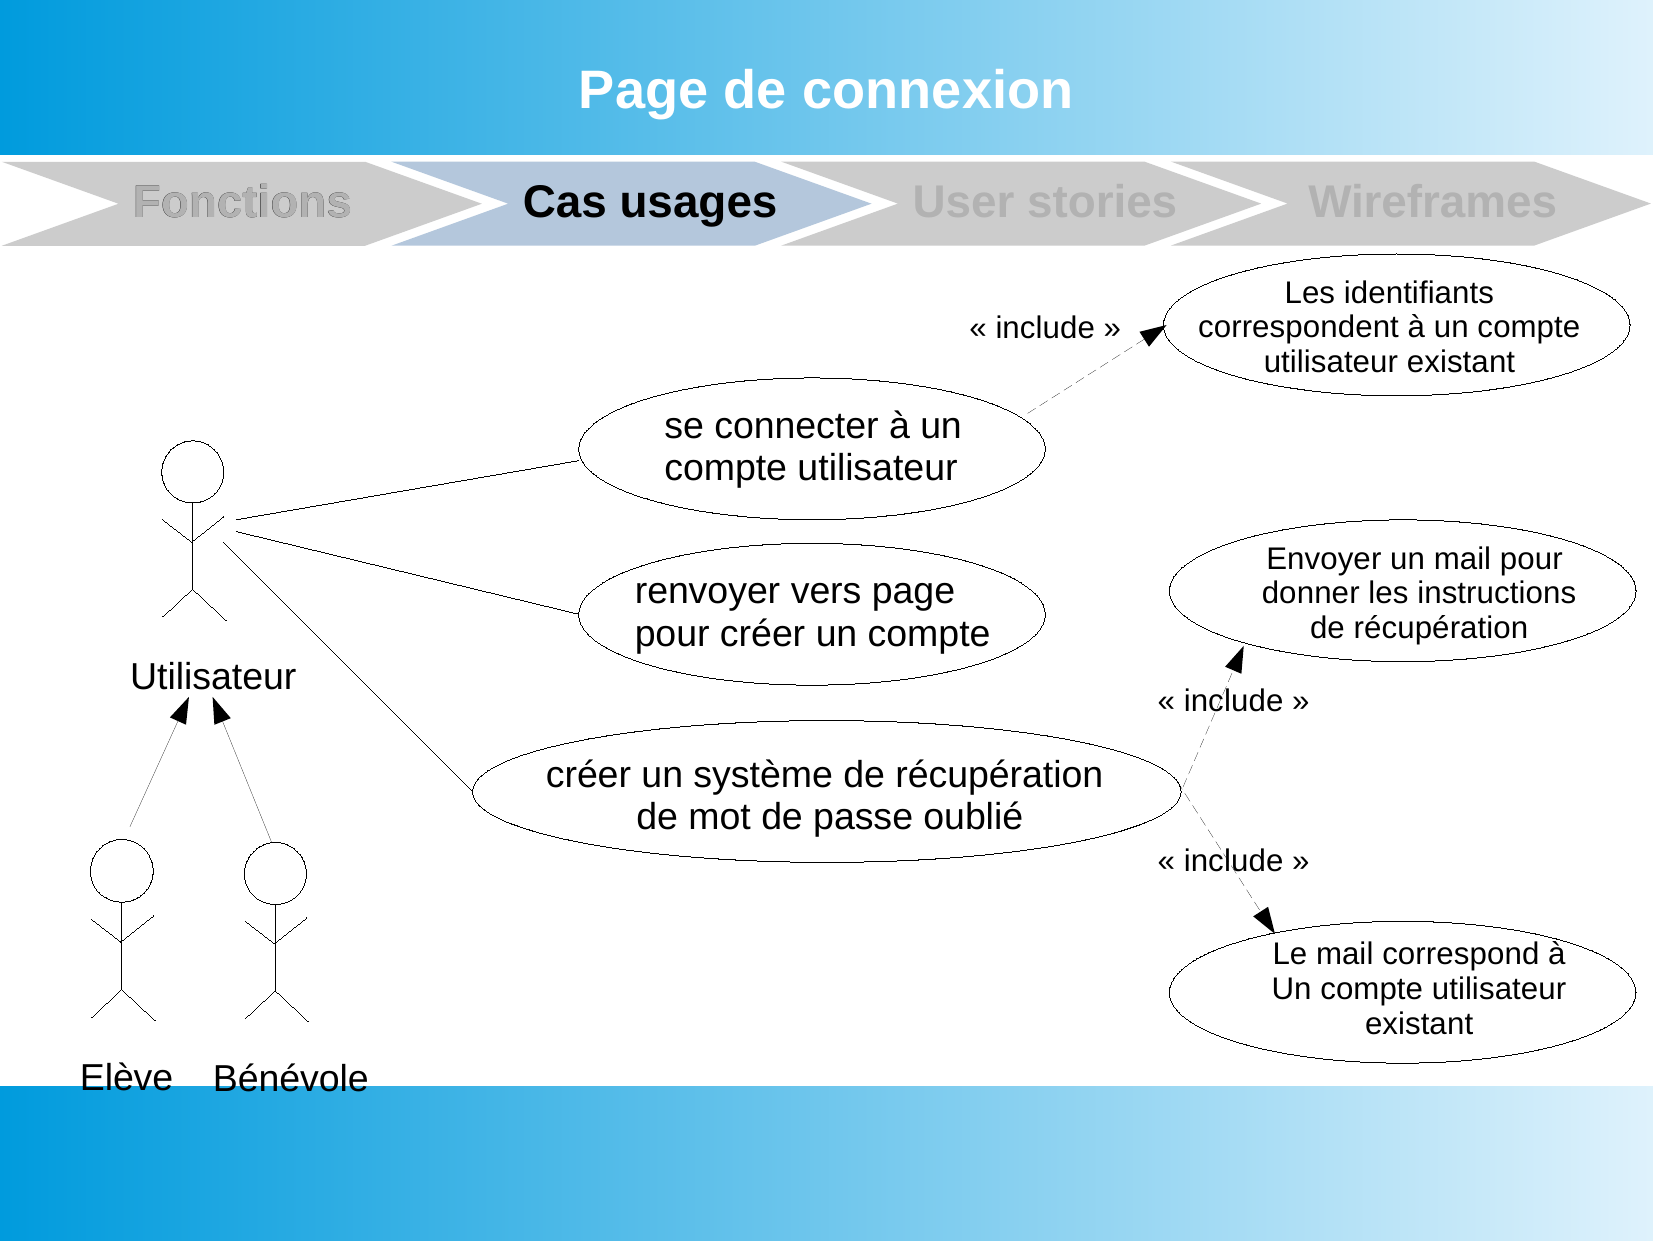

# Page de connexion
Fonctions
Fonctions
Cas usages
User stories
Wireframes
Les identifiants correspondent à un compte utilisateur existant
« include »
se connecter à un
compte utilisateur
Utilisateur
Envoyer un mail pour
donner les instructions
de récupération
renvoyer vers page
pour créer un compte
« include »
créer un système de récupération
de mot de passe oublié
« include »
Elève
Bénévole
Le mail correspond à
Un compte utilisateur existant